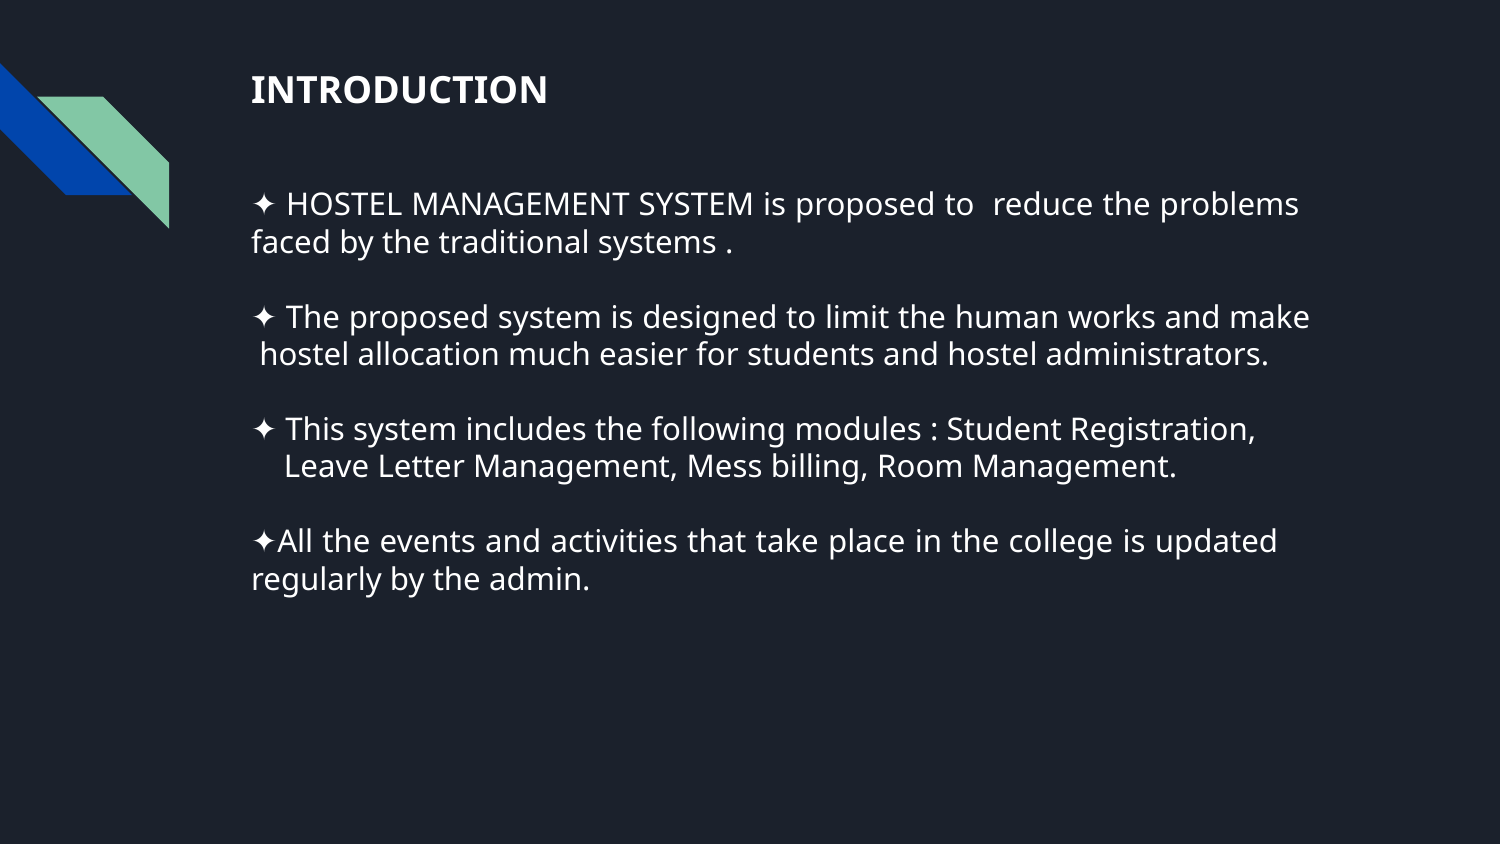

INTRODUCTION
✦ HOSTEL MANAGEMENT SYSTEM is proposed to reduce the problems faced by the traditional systems .
✦ The proposed system is designed to limit the human works and make hostel allocation much easier for students and hostel administrators.
✦ This system includes the following modules : Student Registration,
 Leave Letter Management, Mess billing, Room Management.
✦All the events and activities that take place in the college is updated regularly by the admin.